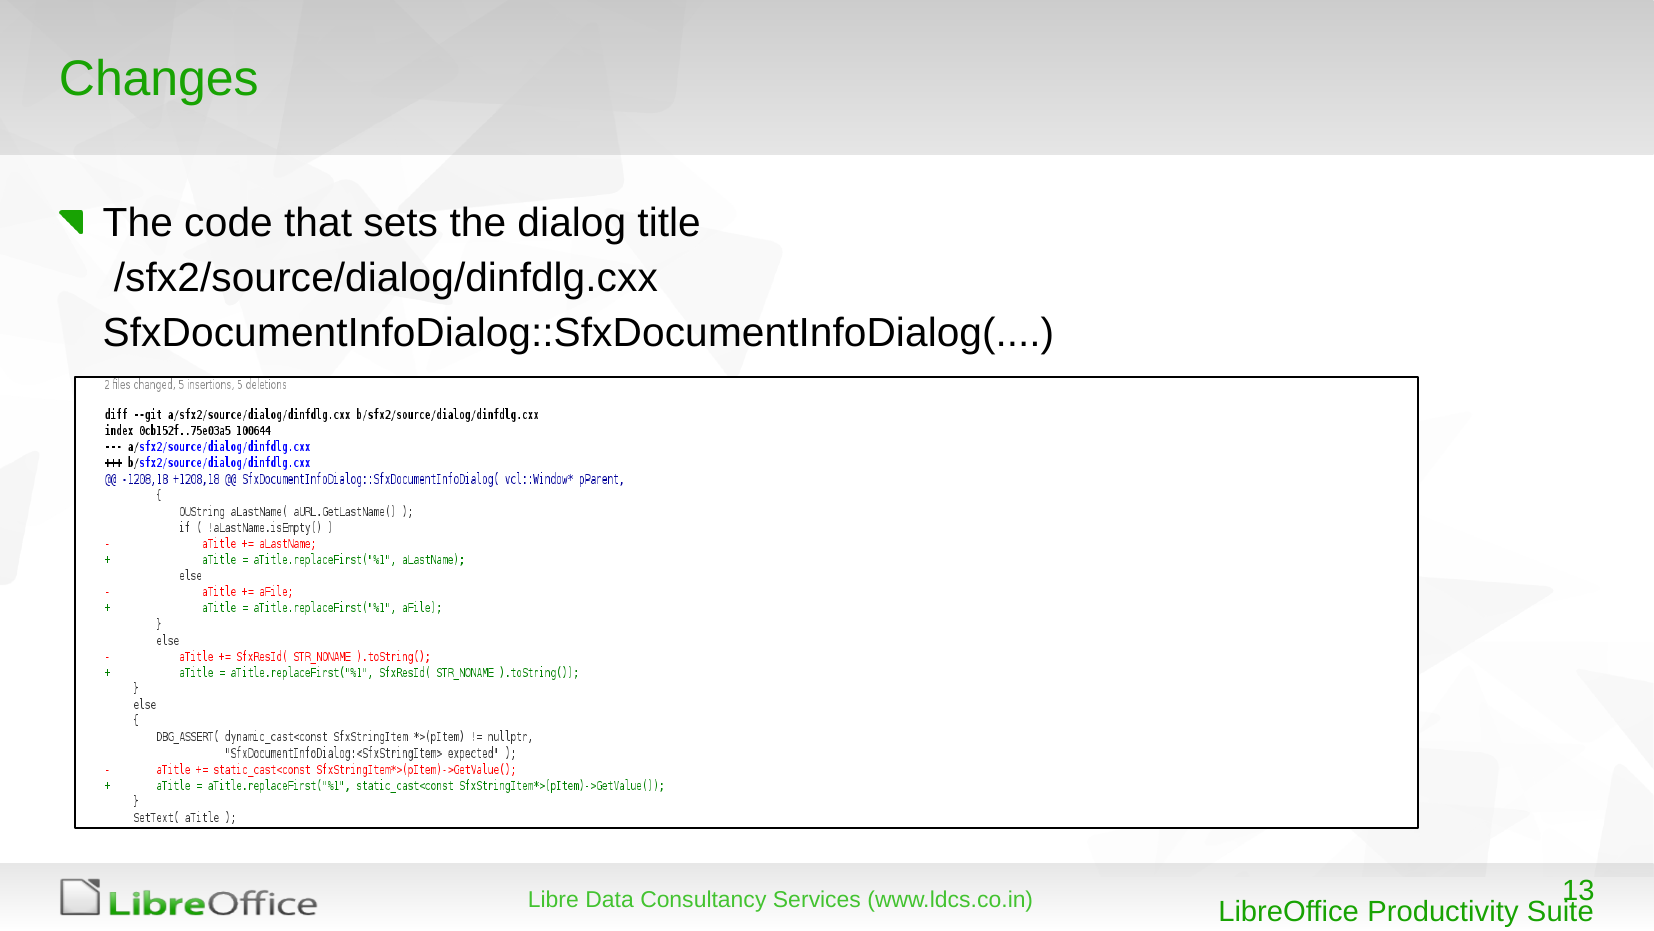

# Changes
The code that sets the dialog title
 /sfx2/source/dialog/dinfdlg.cxx
SfxDocumentInfoDialog::SfxDocumentInfoDialog(....)
13
| Libre Data Consultancy Services (www.ldcs.co.in) |
| --- |
LibreOffice Productivity Suite